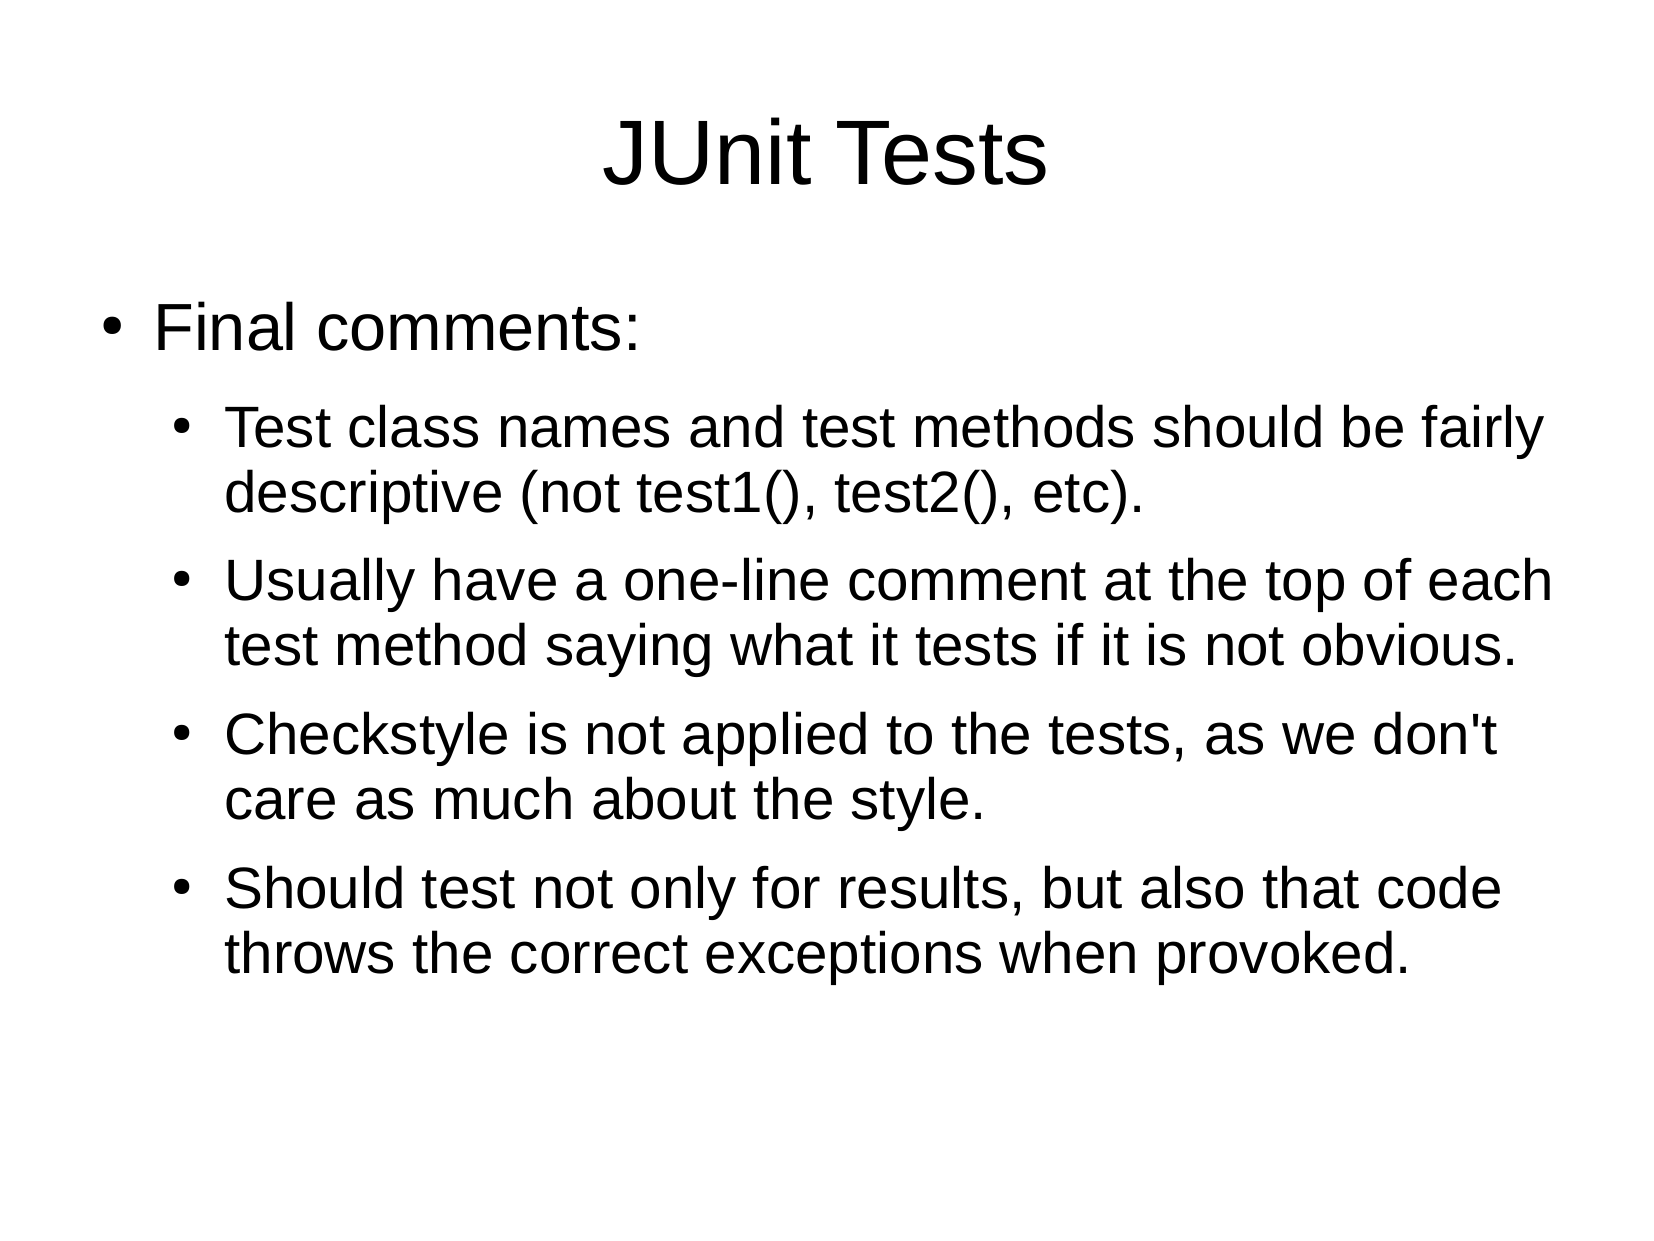

# JUnit Tests
Final comments:
Test class names and test methods should be fairly descriptive (not test1(), test2(), etc).
Usually have a one-line comment at the top of each test method saying what it tests if it is not obvious.
Checkstyle is not applied to the tests, as we don't care as much about the style.
Should test not only for results, but also that code throws the correct exceptions when provoked.